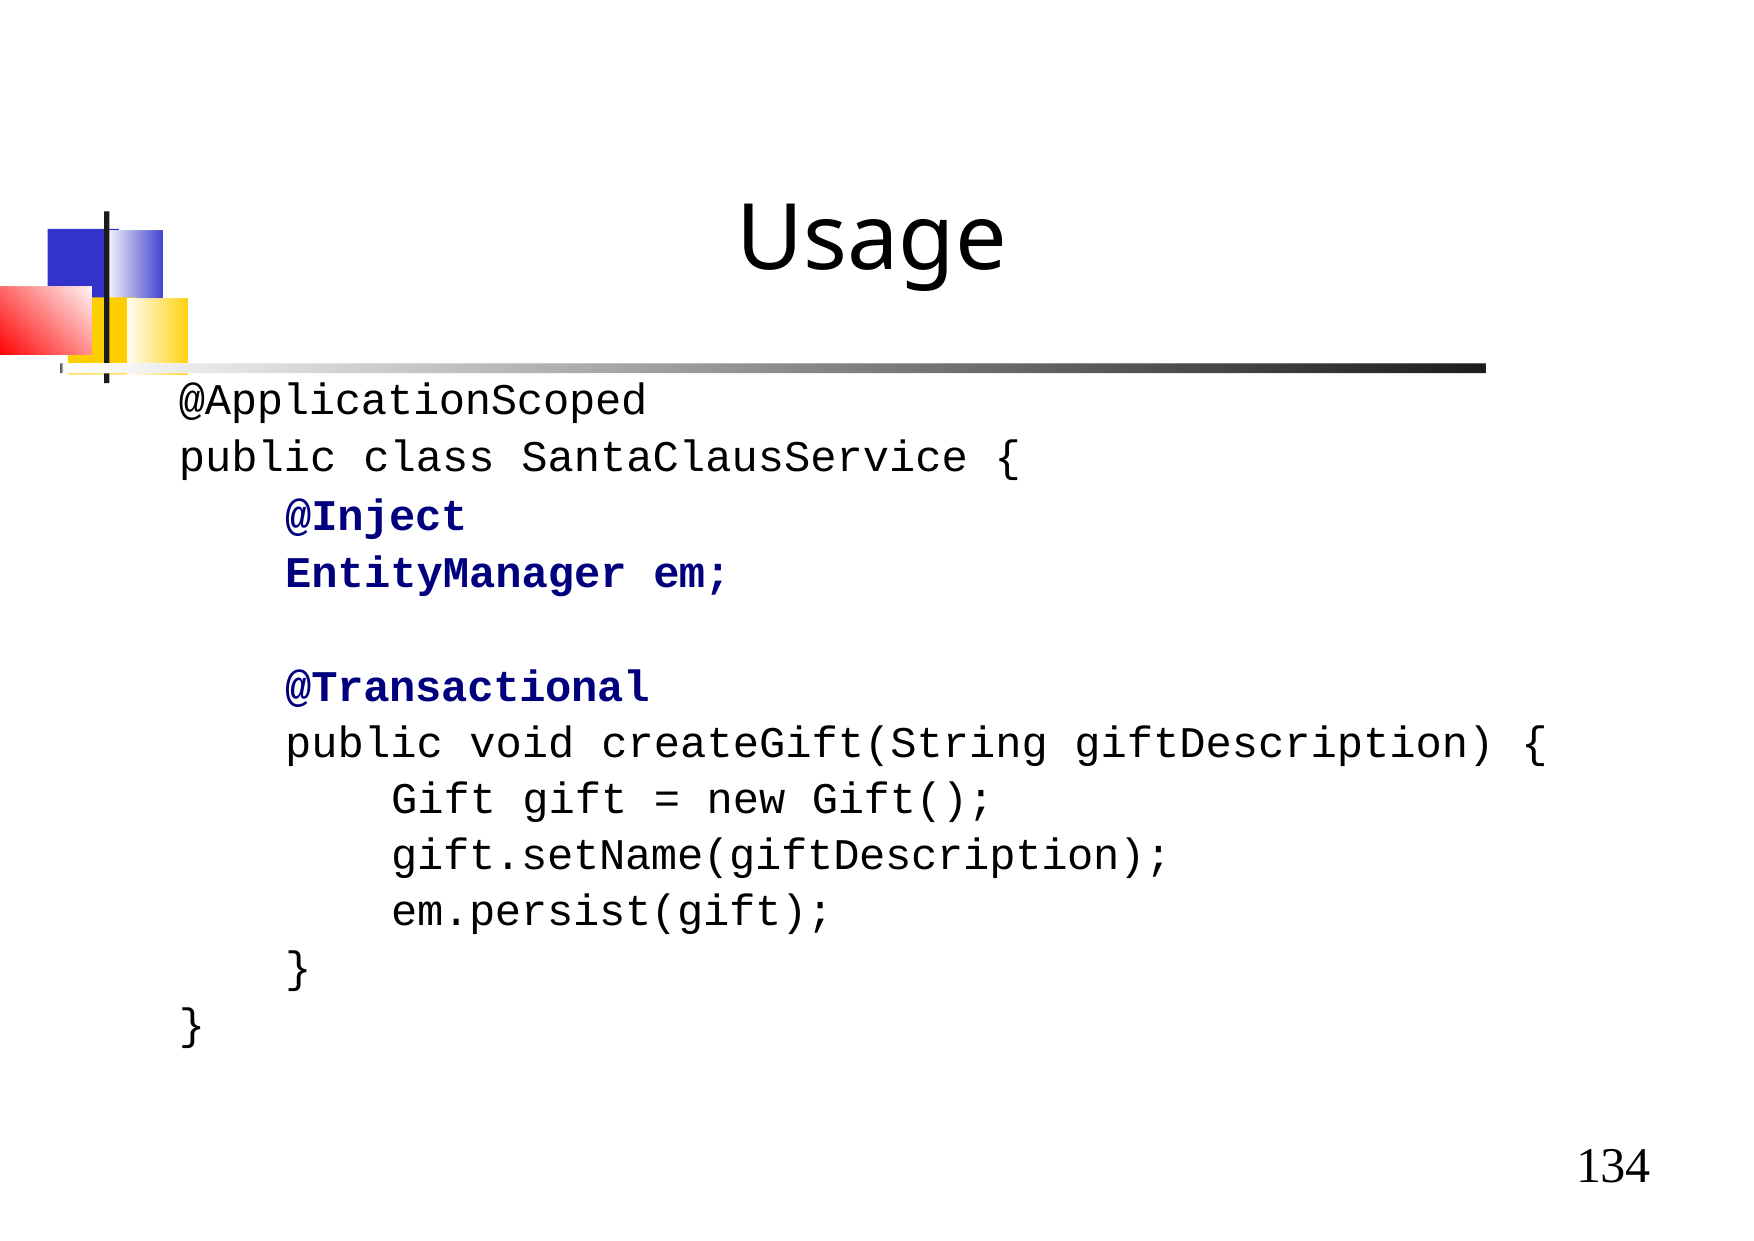

# Usage
@ApplicationScoped
public class SantaClausService {
@Inject EntityManager em;
@Transactional
public void createGift(String giftDescription) { Gift gift = new Gift(); gift.setName(giftDescription); em.persist(gift);
}
}
134